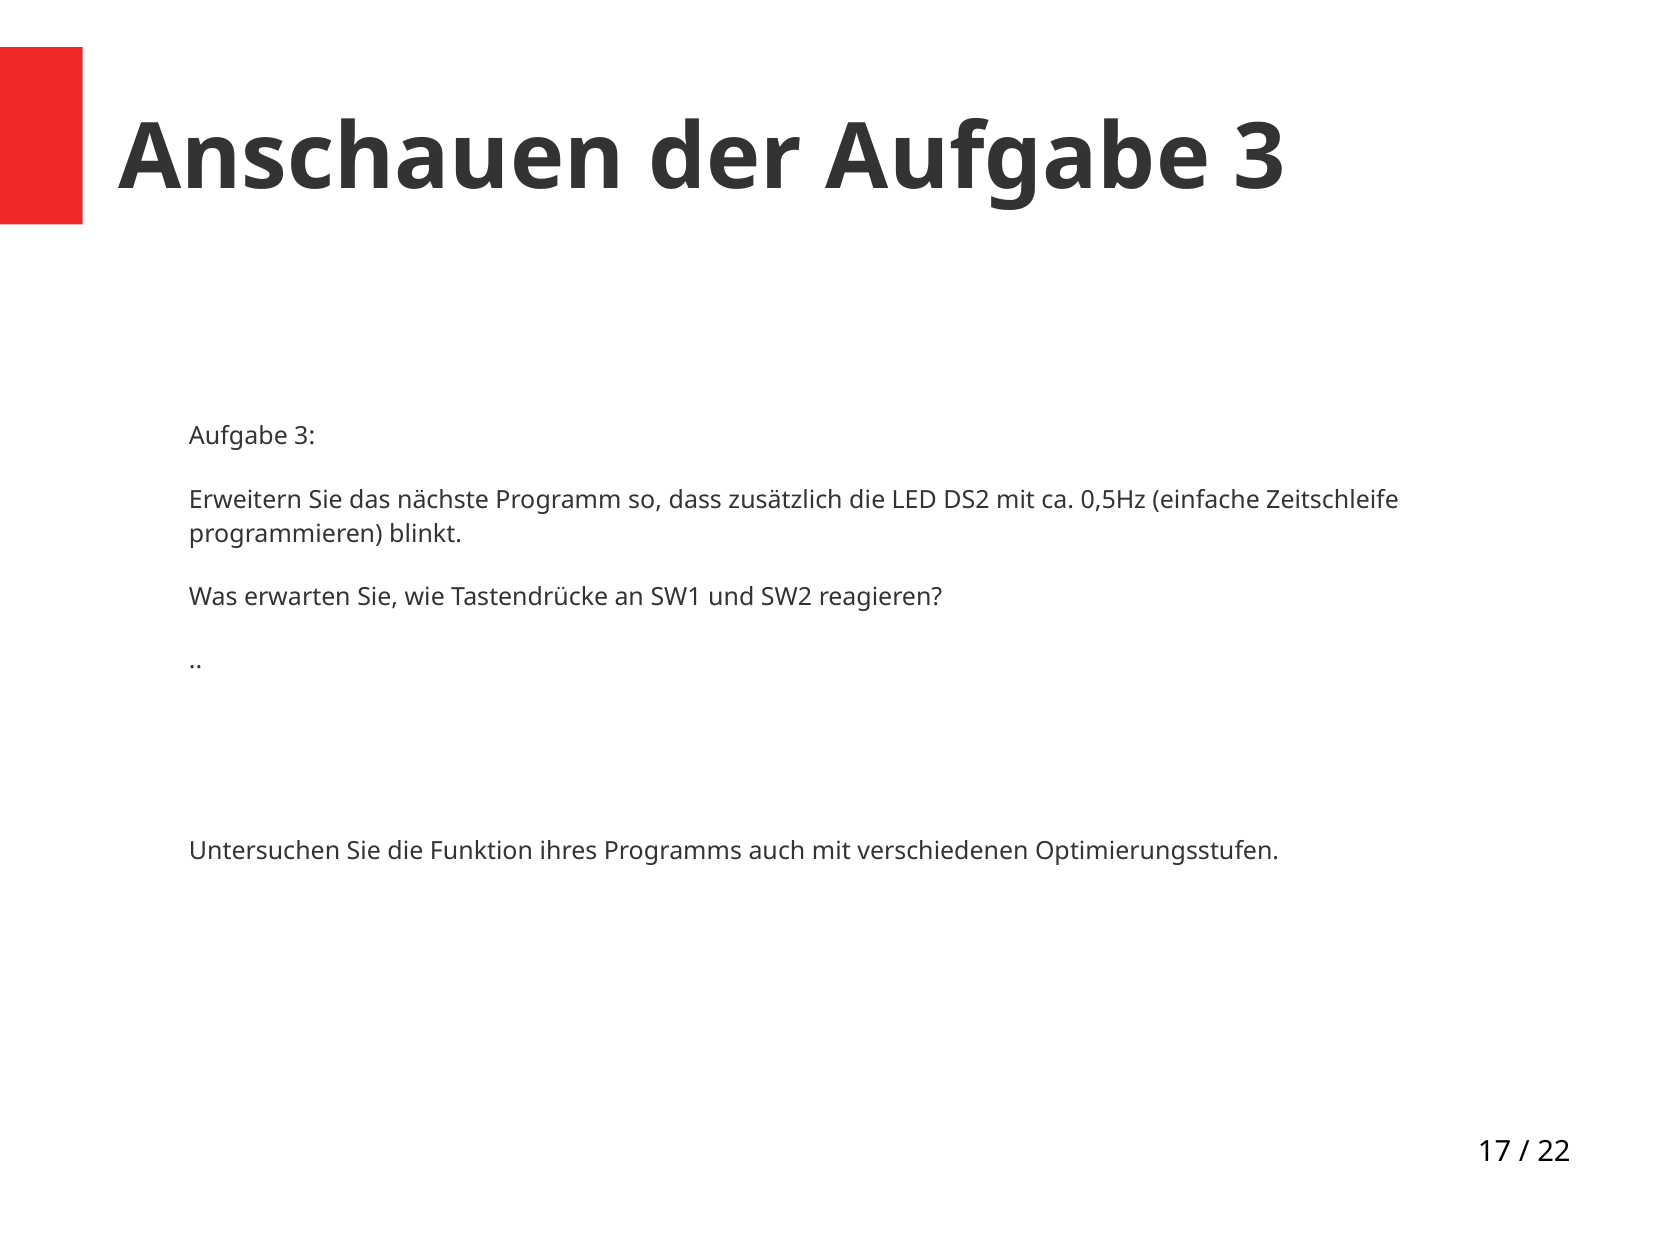

# Anschauen der Aufgabe 3
Aufgabe 3:
Erweitern Sie das nächste Programm so, dass zusätzlich die LED DS2 mit ca. 0,5Hz (einfache Zeitschleife programmieren) blinkt.
Was erwarten Sie, wie Tastendrücke an SW1 und SW2 reagieren?
..
Untersuchen Sie die Funktion ihres Programms auch mit verschiedenen Optimierungsstufen.
17